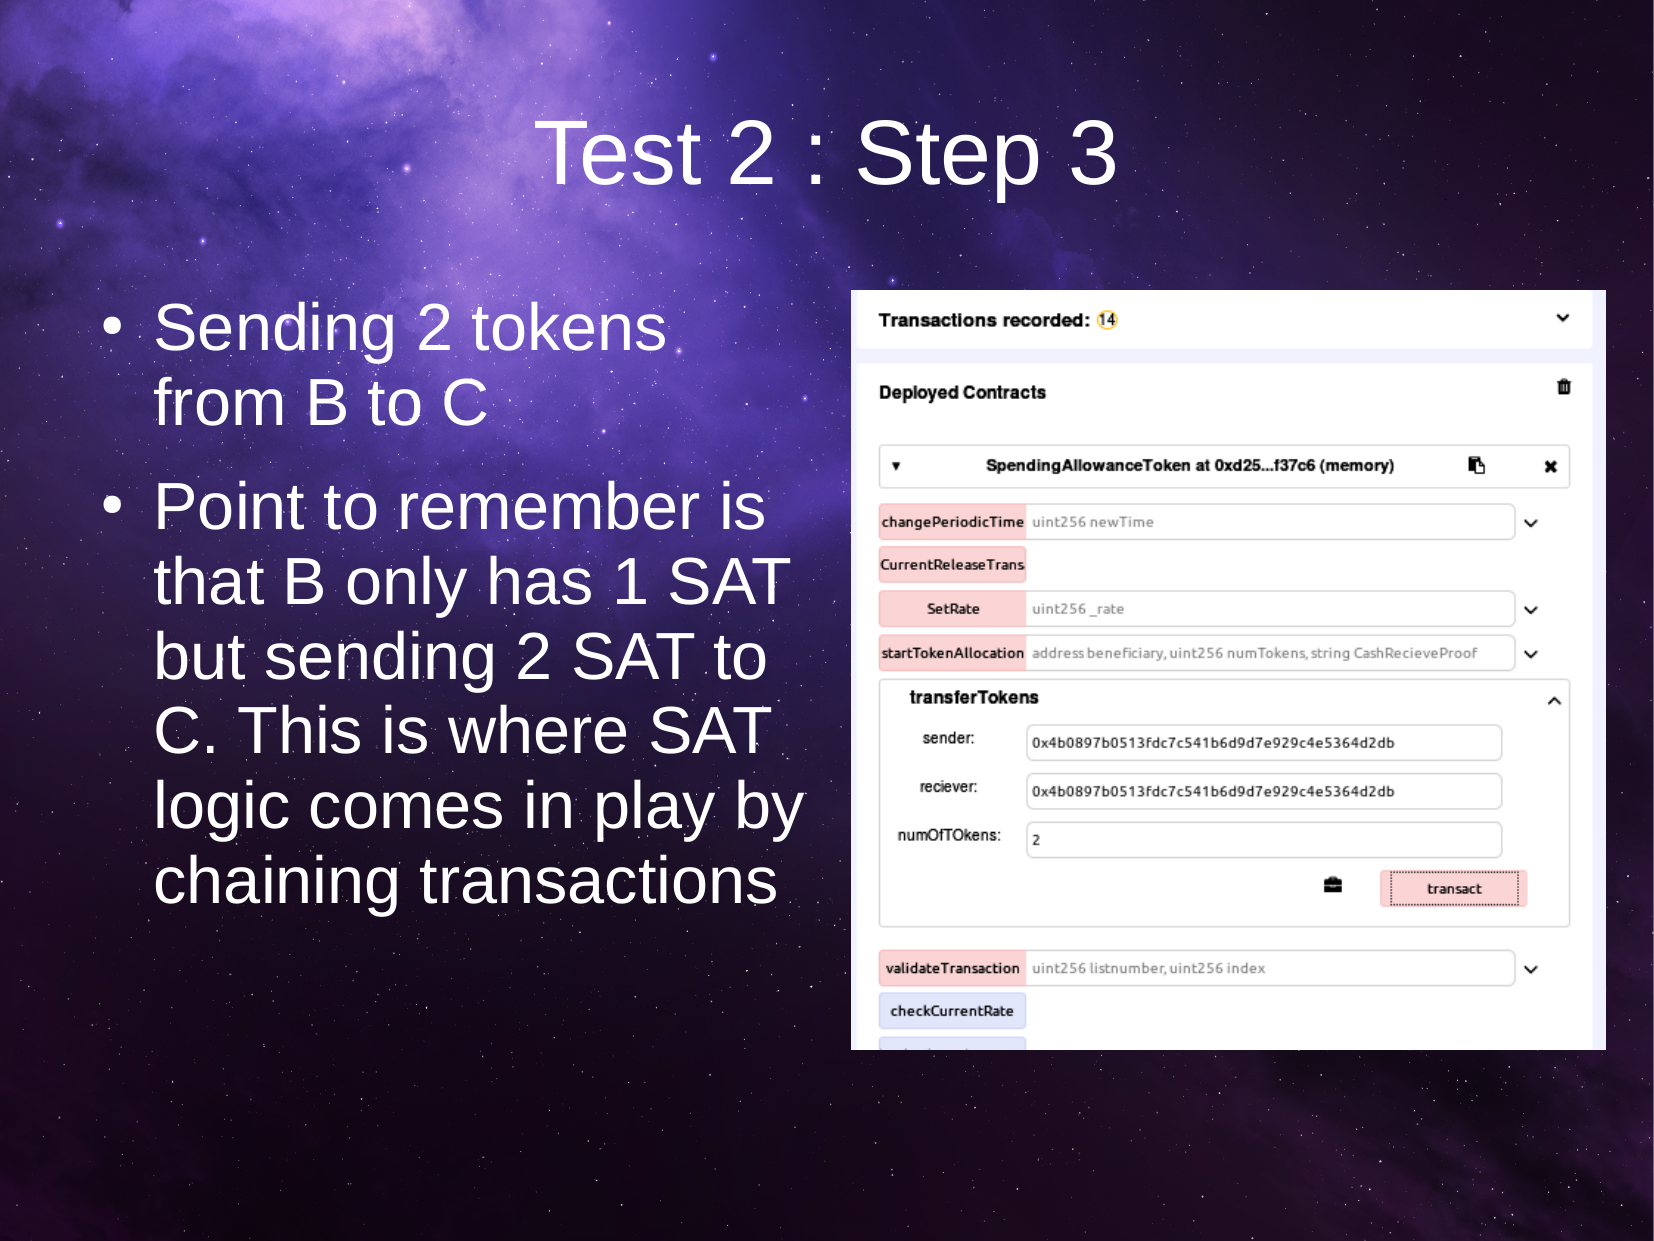

# Test 2 : Step 3
Sending 2 tokens from B to C
Point to remember is that B only has 1 SAT but sending 2 SAT to C. This is where SAT logic comes in play by chaining transactions